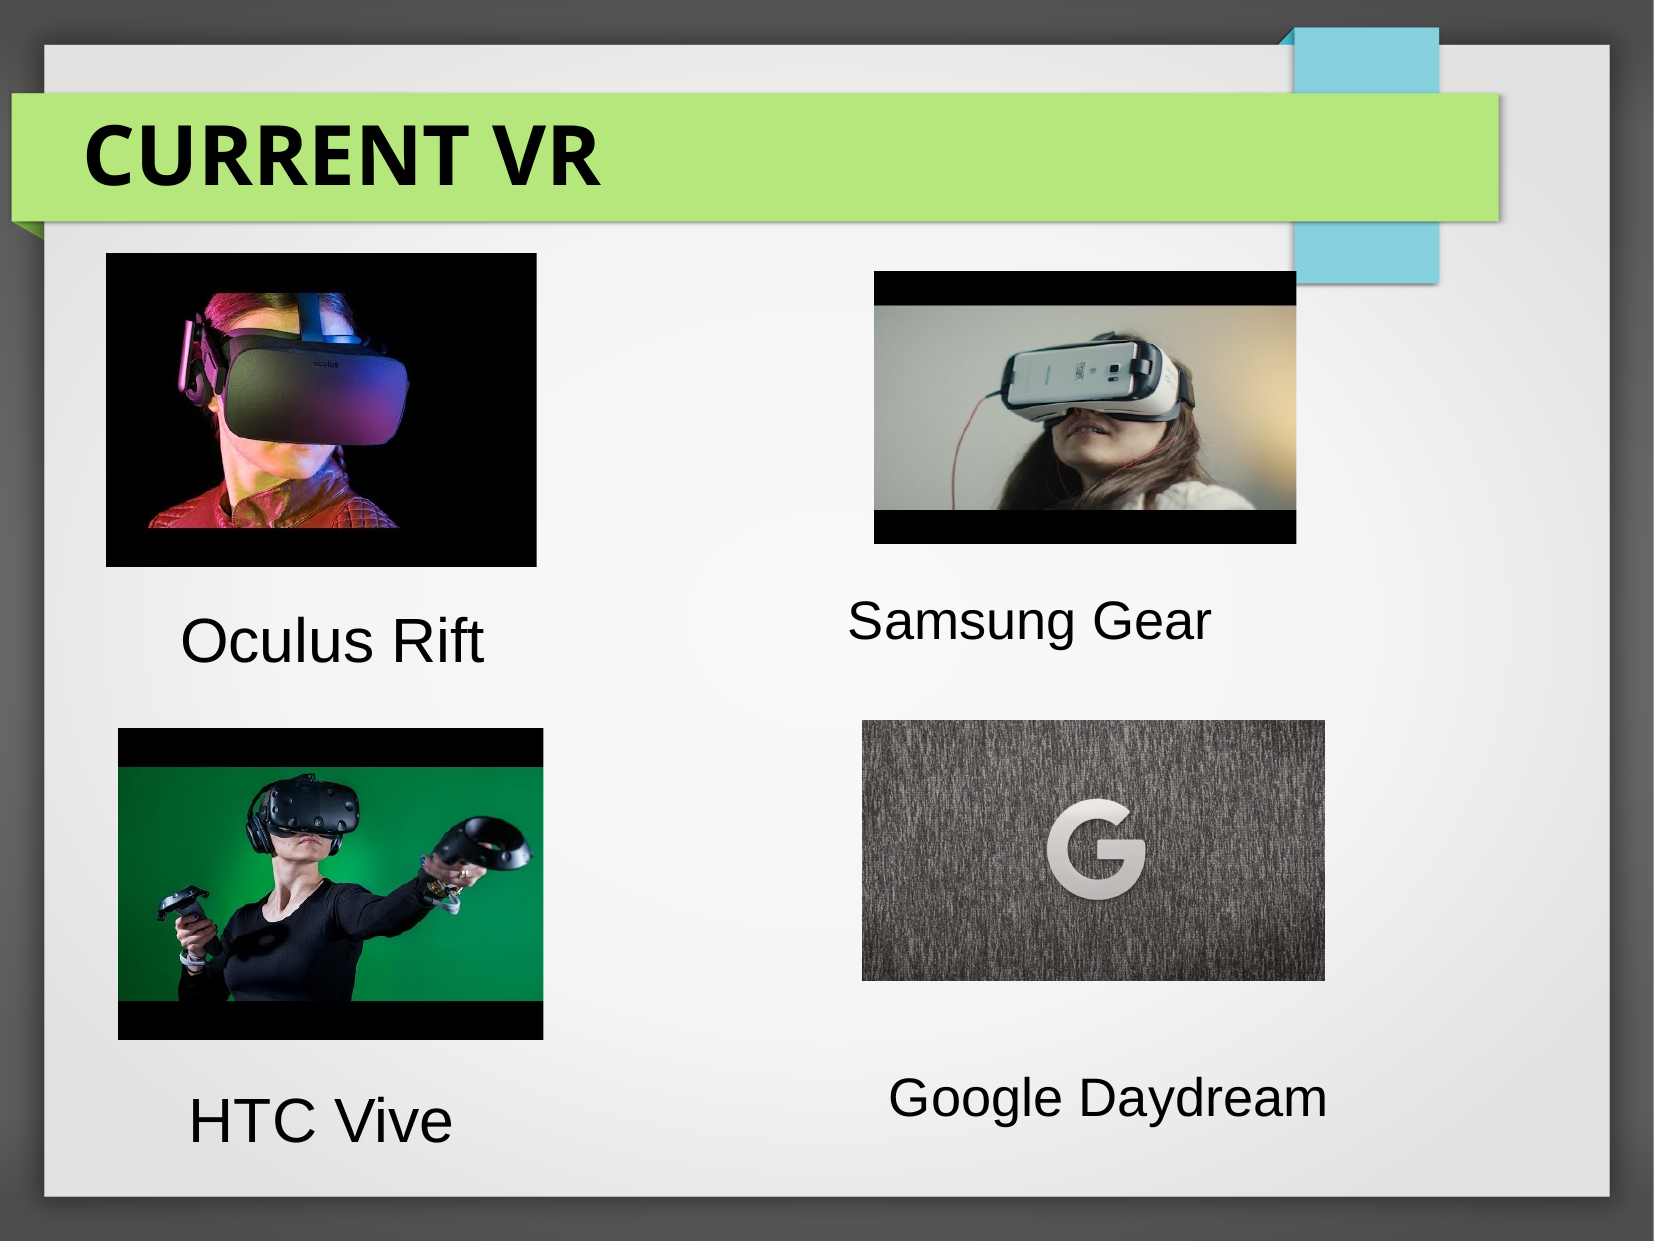

# CURRENT VR
Samsung Gear
Oculus Rift
Google Daydream
HTC Vive